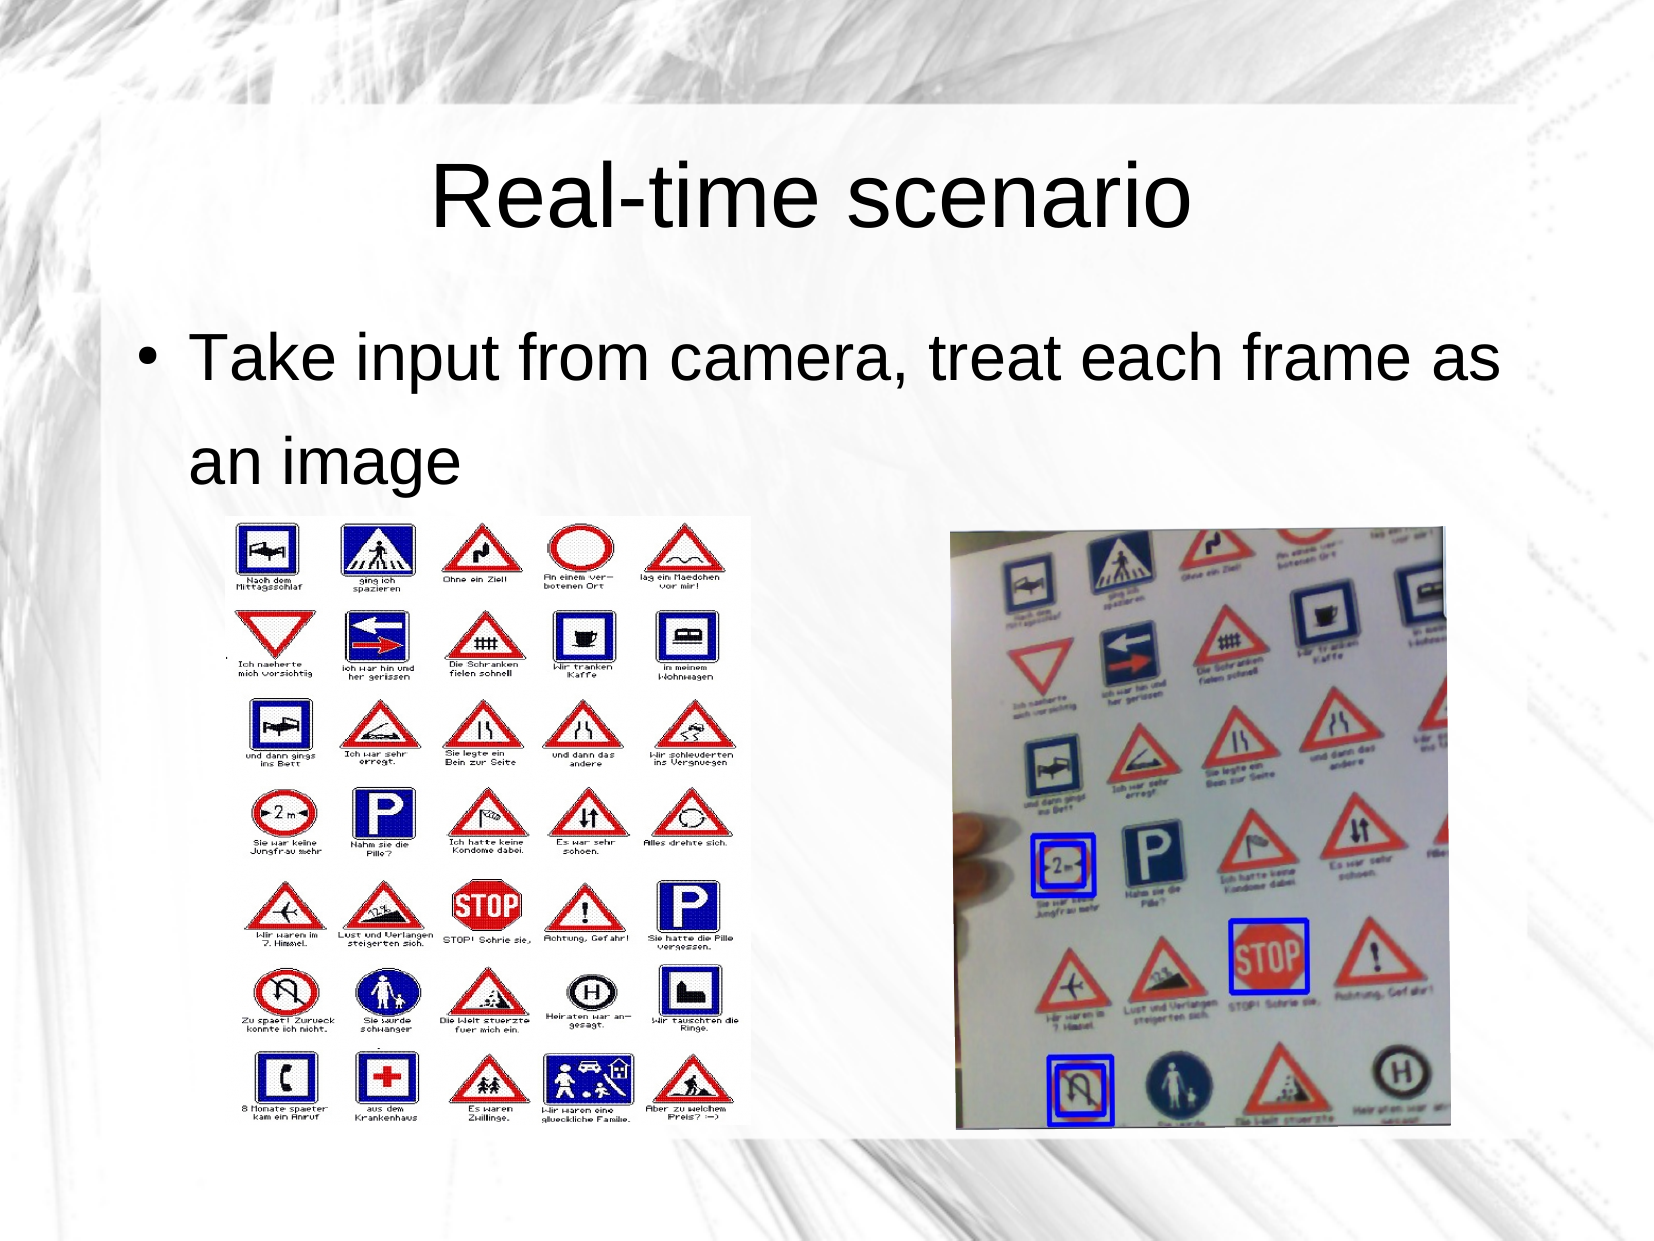

# Real-time scenario
Take input from camera, treat each frame as
an image